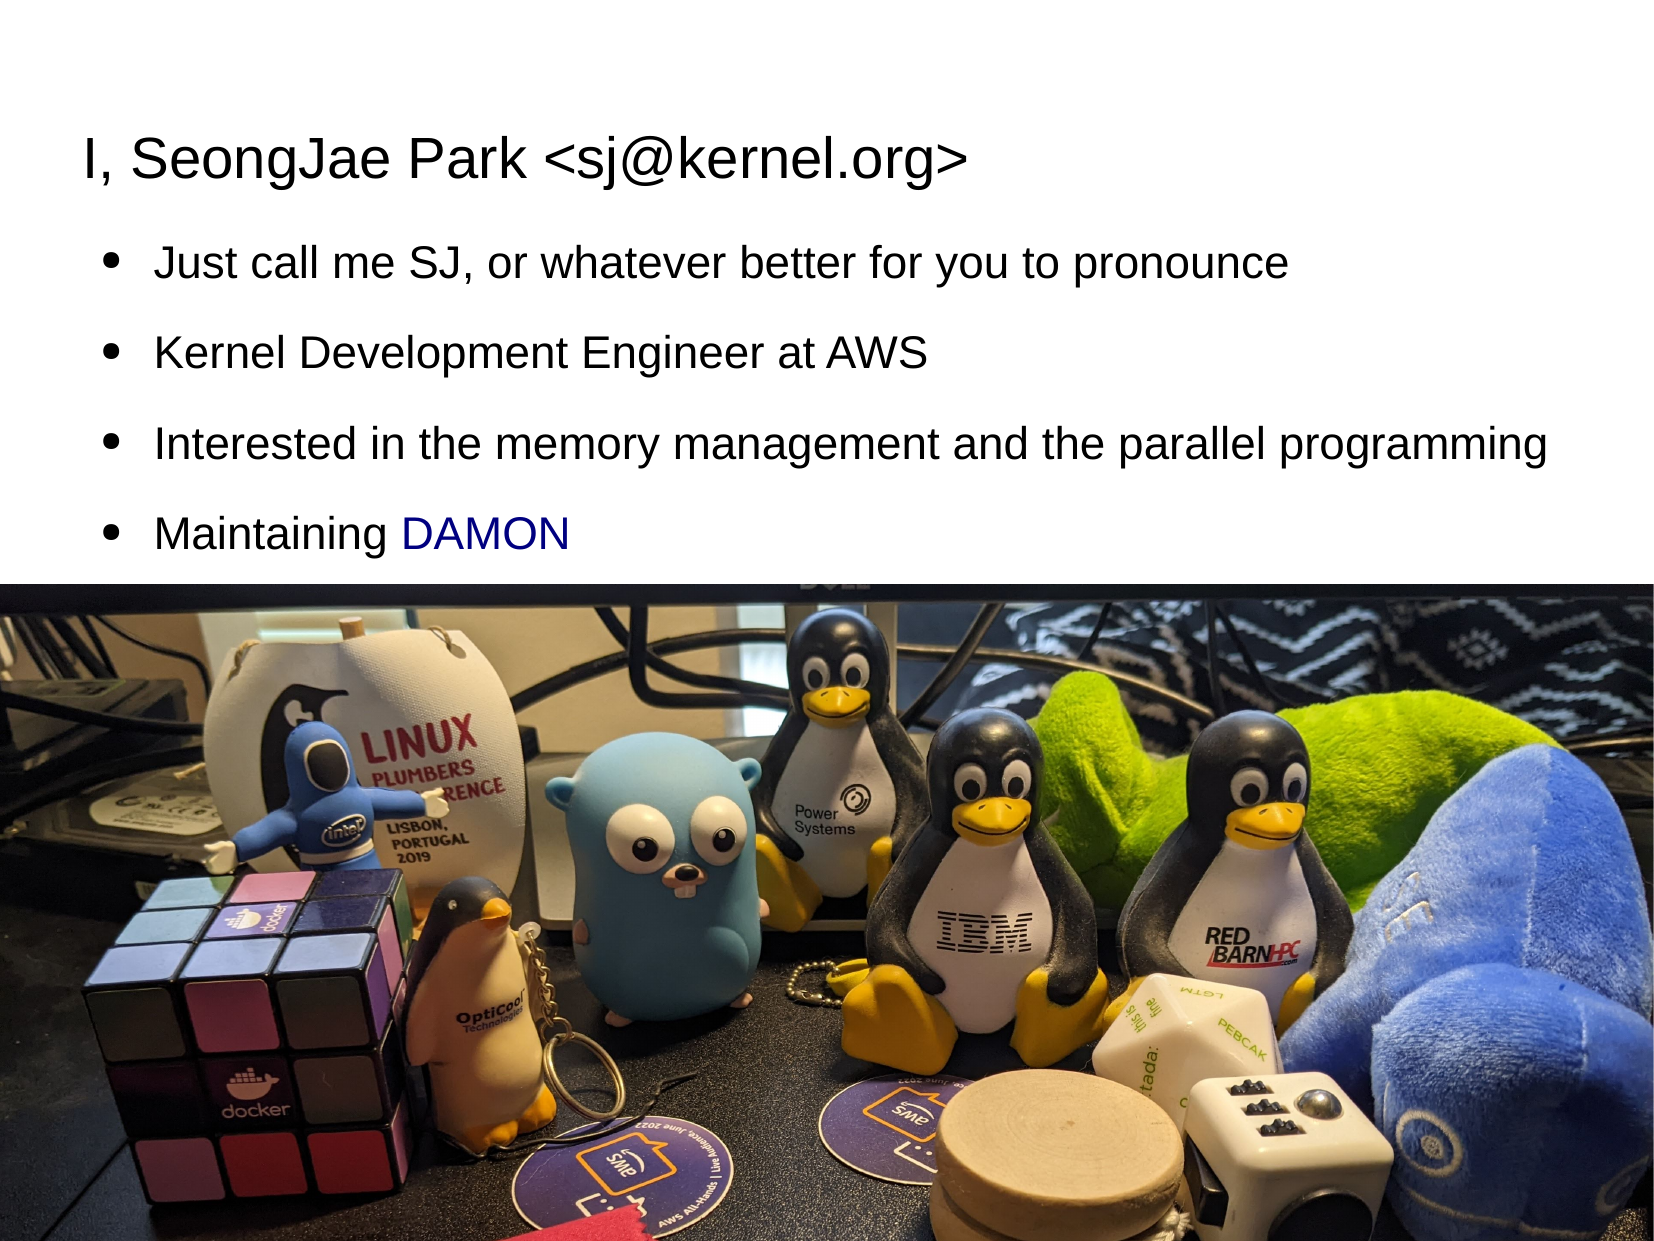

# I, SeongJae Park <sj@kernel.org>
Just call me SJ, or whatever better for you to pronounce
Kernel Development Engineer at AWS
Interested in the memory management and the parallel programming
Maintaining DAMON